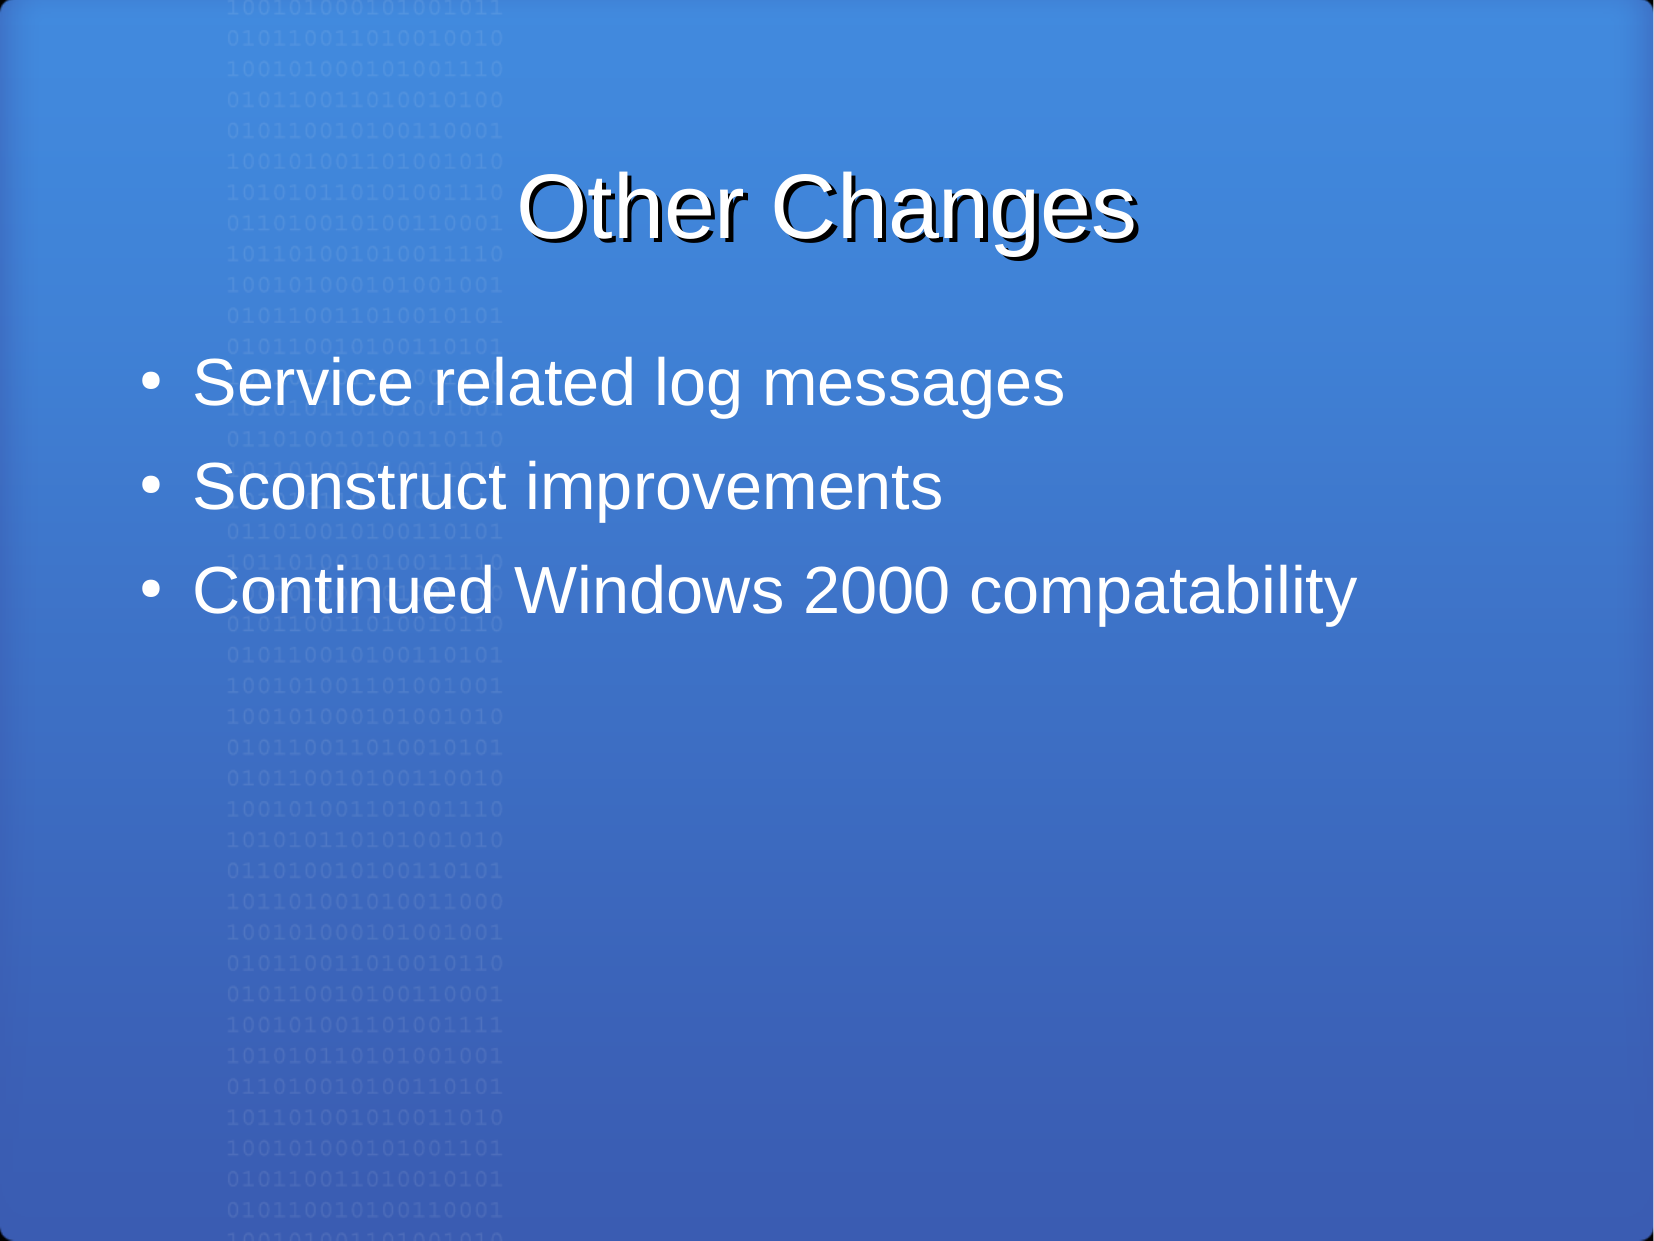

# Other Changes
Service related log messages
Sconstruct improvements
Continued Windows 2000 compatability